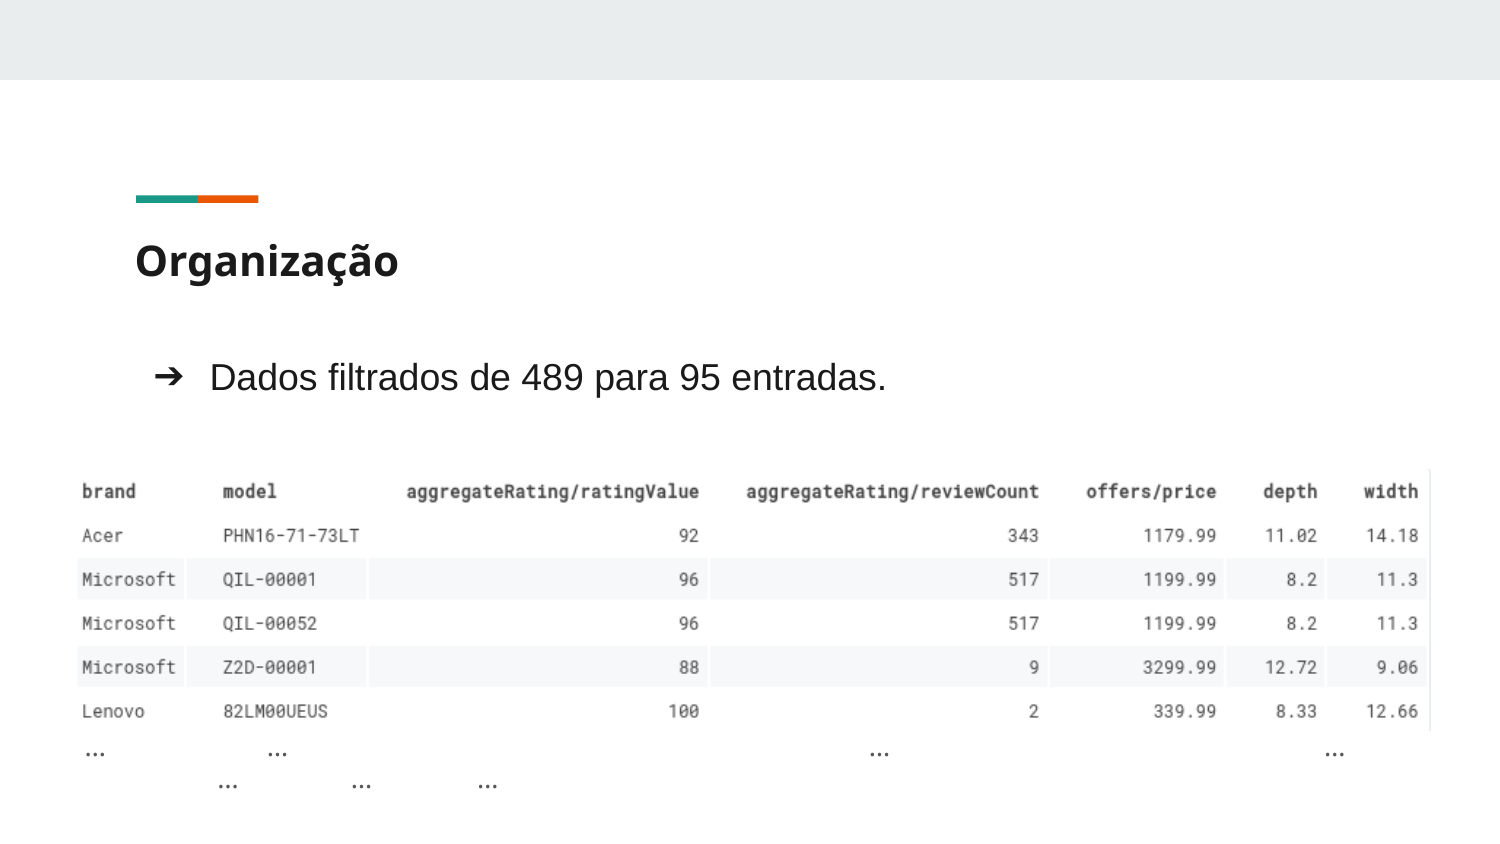

# Organização
Dados filtrados de 489 para 95 entradas.
… … … … … … …